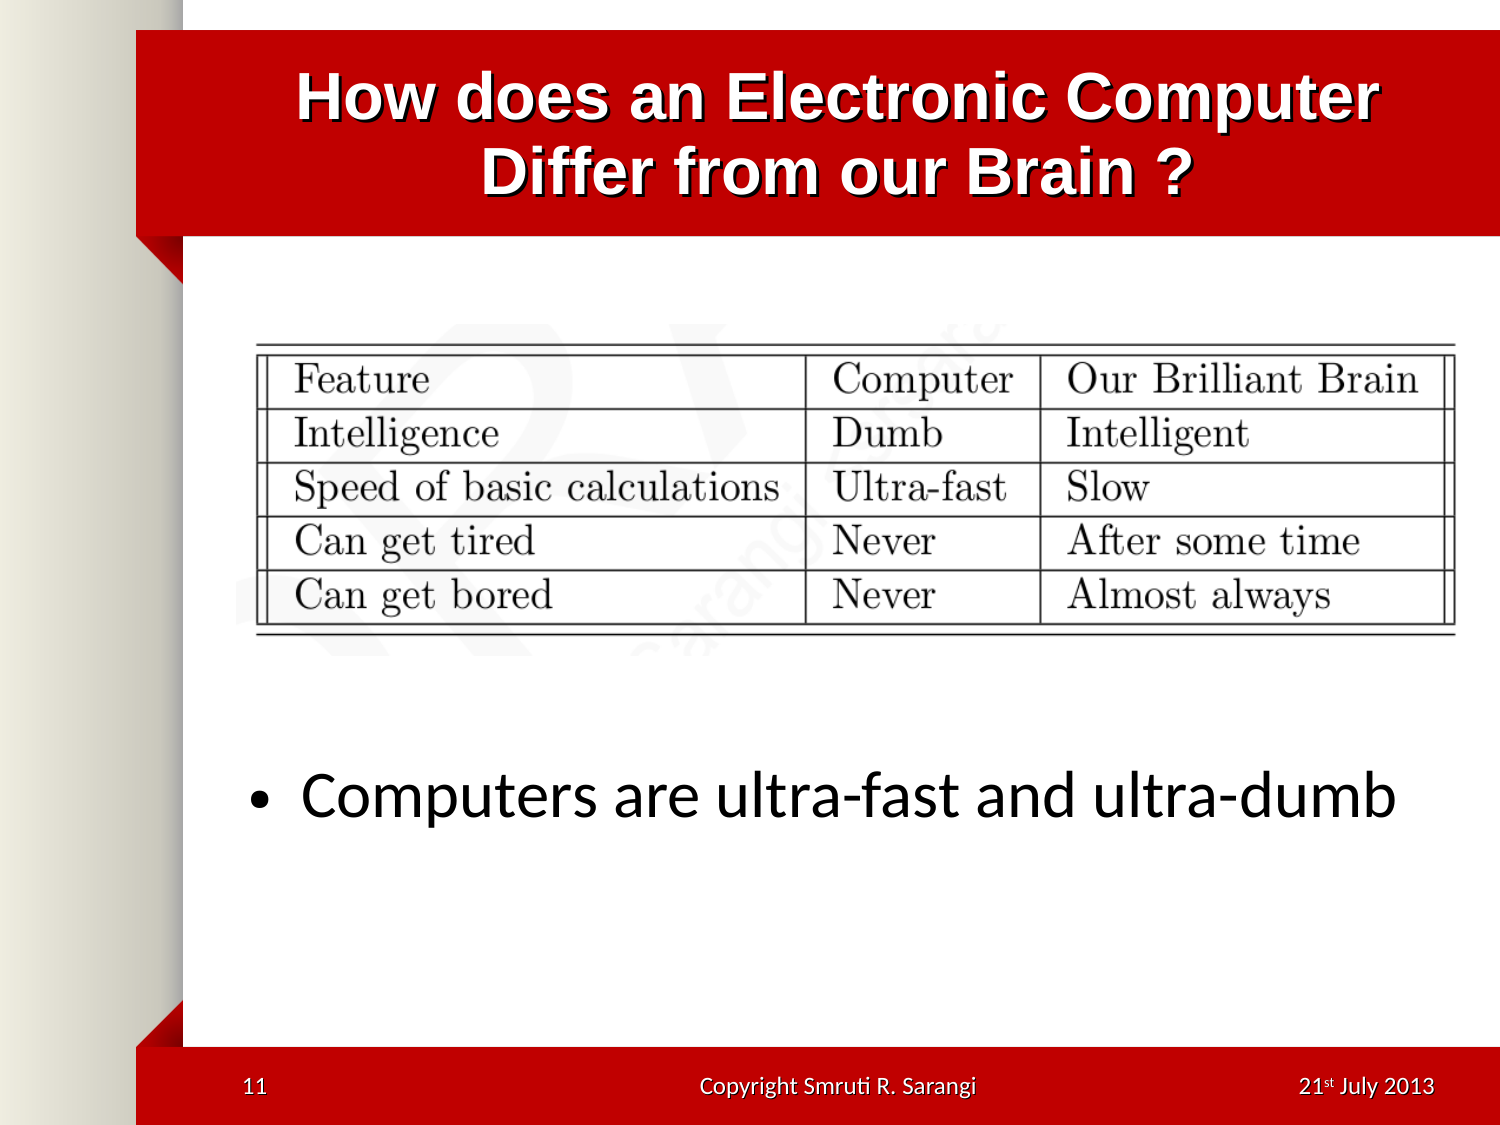

# How does an Electronic Computer Differ from our Brain ?
Computers are ultra-fast and ultra-dumb
11
Your date here